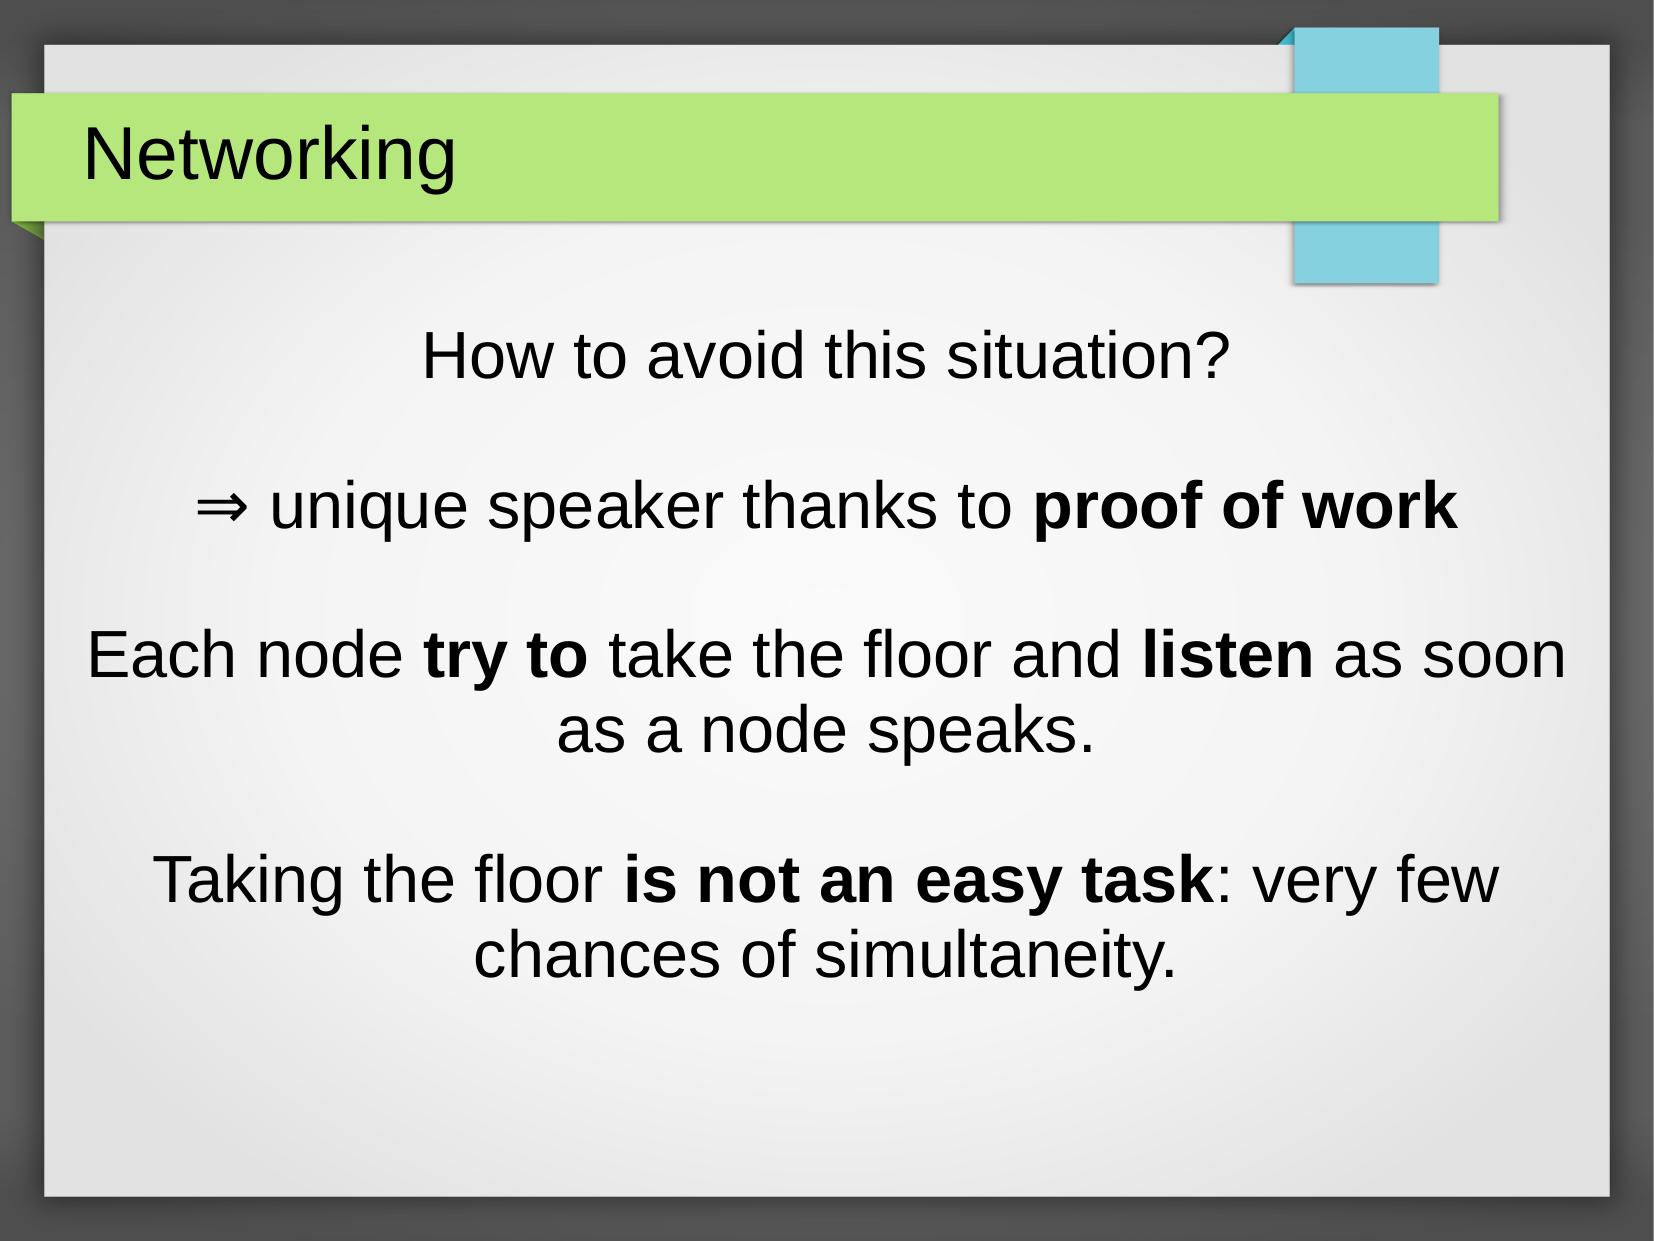

# Networking
How to avoid this situation?
⇒ unique speaker thanks to proof of work
Each node try to take the floor and listen as soon as a node speaks.
Taking the floor is not an easy task: very few chances of simultaneity.